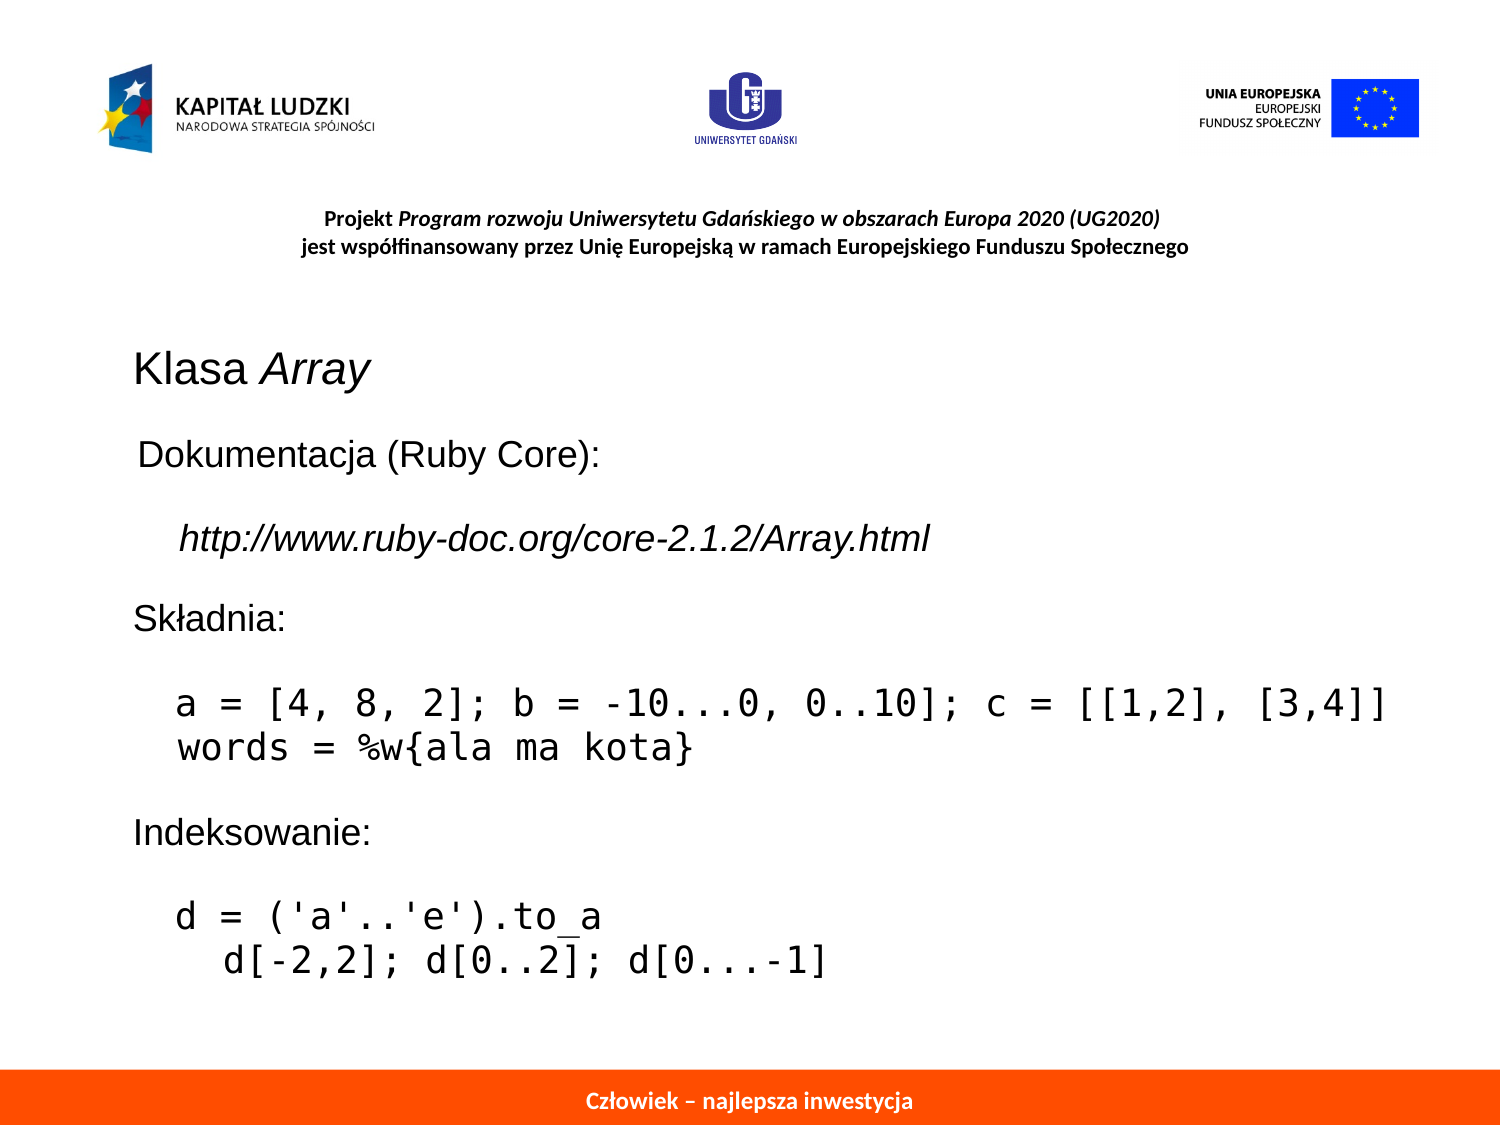

Projekt Program rozwoju Uniwersytetu Gdańskiego w obszarach Europa 2020 (UG2020)
jest współfinansowany przez Unię Europejską w ramach Europejskiego Funduszu Społecznego
Klasa Array
Dokumentacja (Ruby Core):
 http://www.ruby-doc.org/core-2.1.2/Array.html
Składnia:
 a = [4, 8, 2]; b = -10...0, 0..10]; c = [[1,2], [3,4]]
 words = %w{ala ma kota}
Indeksowanie:
 d = ('a'..'e').to_a
 d[-2,2]; d[0..2]; d[0...-1]
Człowiek – najlepsza inwestycja